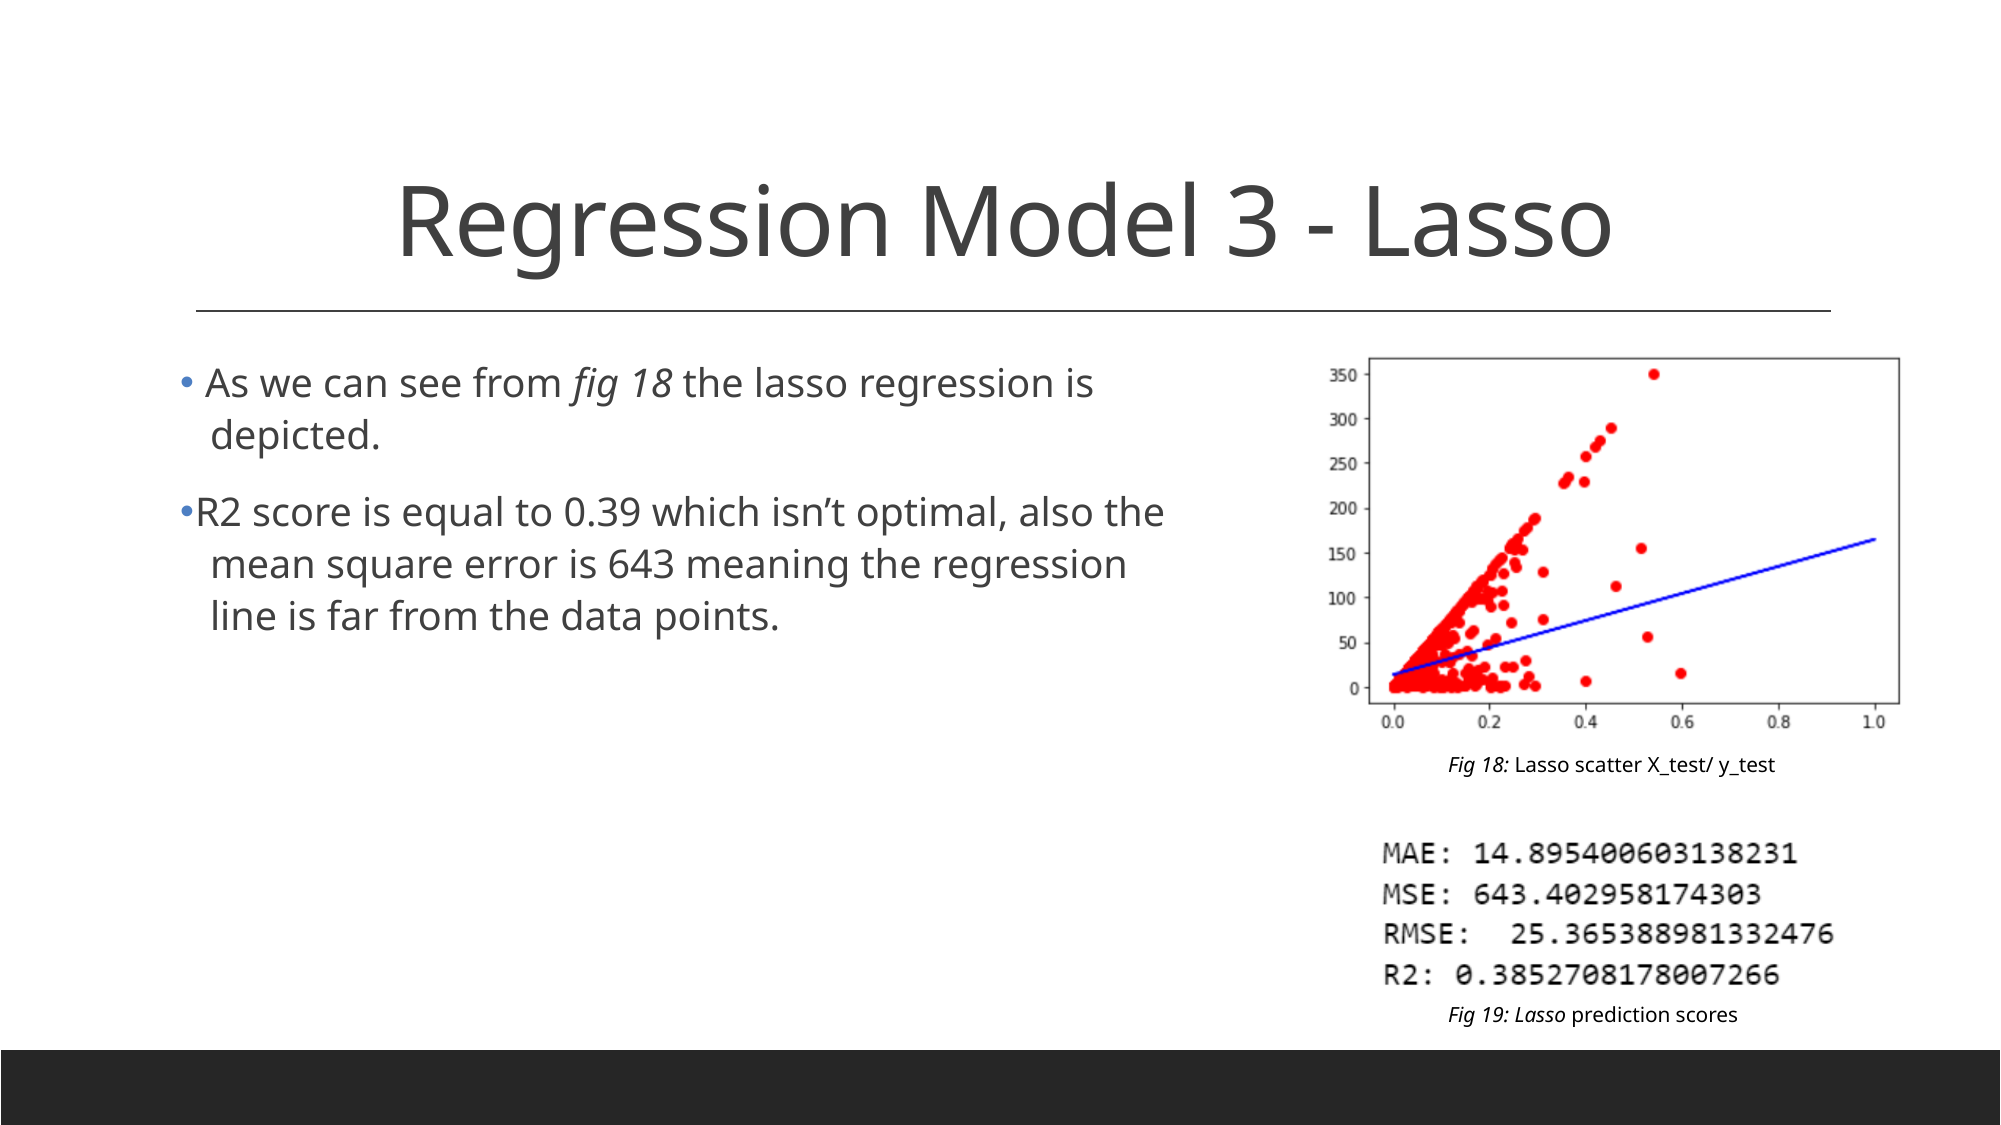

Regression Model 3 - Lasso
# As we can see from fig 18 the lasso regression is depicted.
R2 score is equal to 0.39 which isn’t optimal, also the mean square error is 643 meaning the regression line is far from the data points.
Fig 18: Lasso scatter X_test/ y_test
Fig 19: Lasso prediction scores